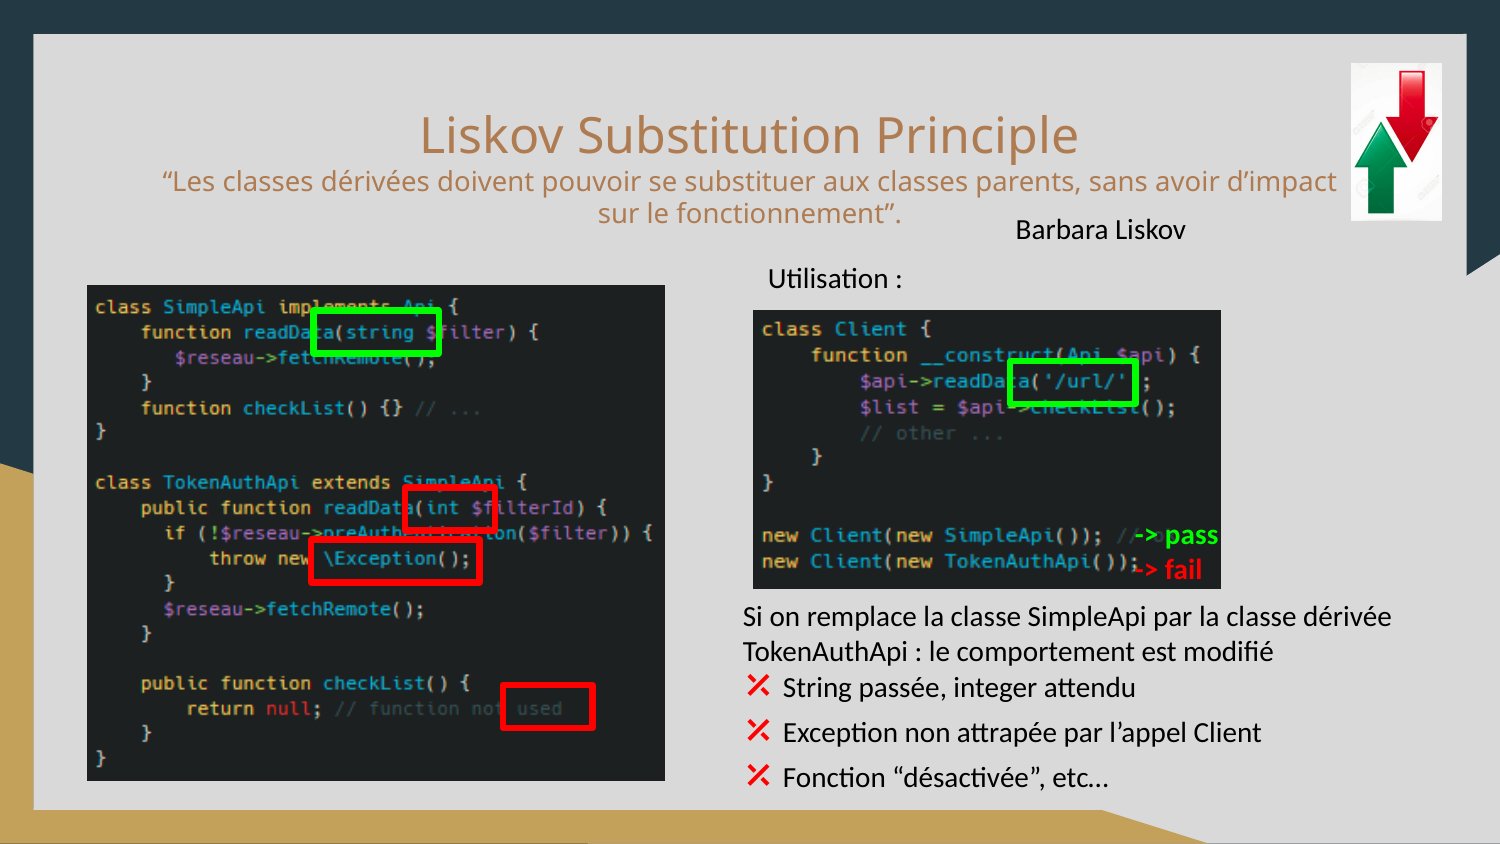

# Liskov Substitution Principle “Les classes dérivées doivent pouvoir se substituer aux classes parents, sans avoir d’impact sur le fonctionnement”.
Barbara Liskov
Utilisation :
-> pass
-> fail
Si on remplace la classe SimpleApi par la classe dérivée TokenAuthApi : le comportement est modifié
⤫ String passée, integer attendu
⤫ Exception non attrapée par l’appel Client
⤫ Fonction “désactivée”, etc…